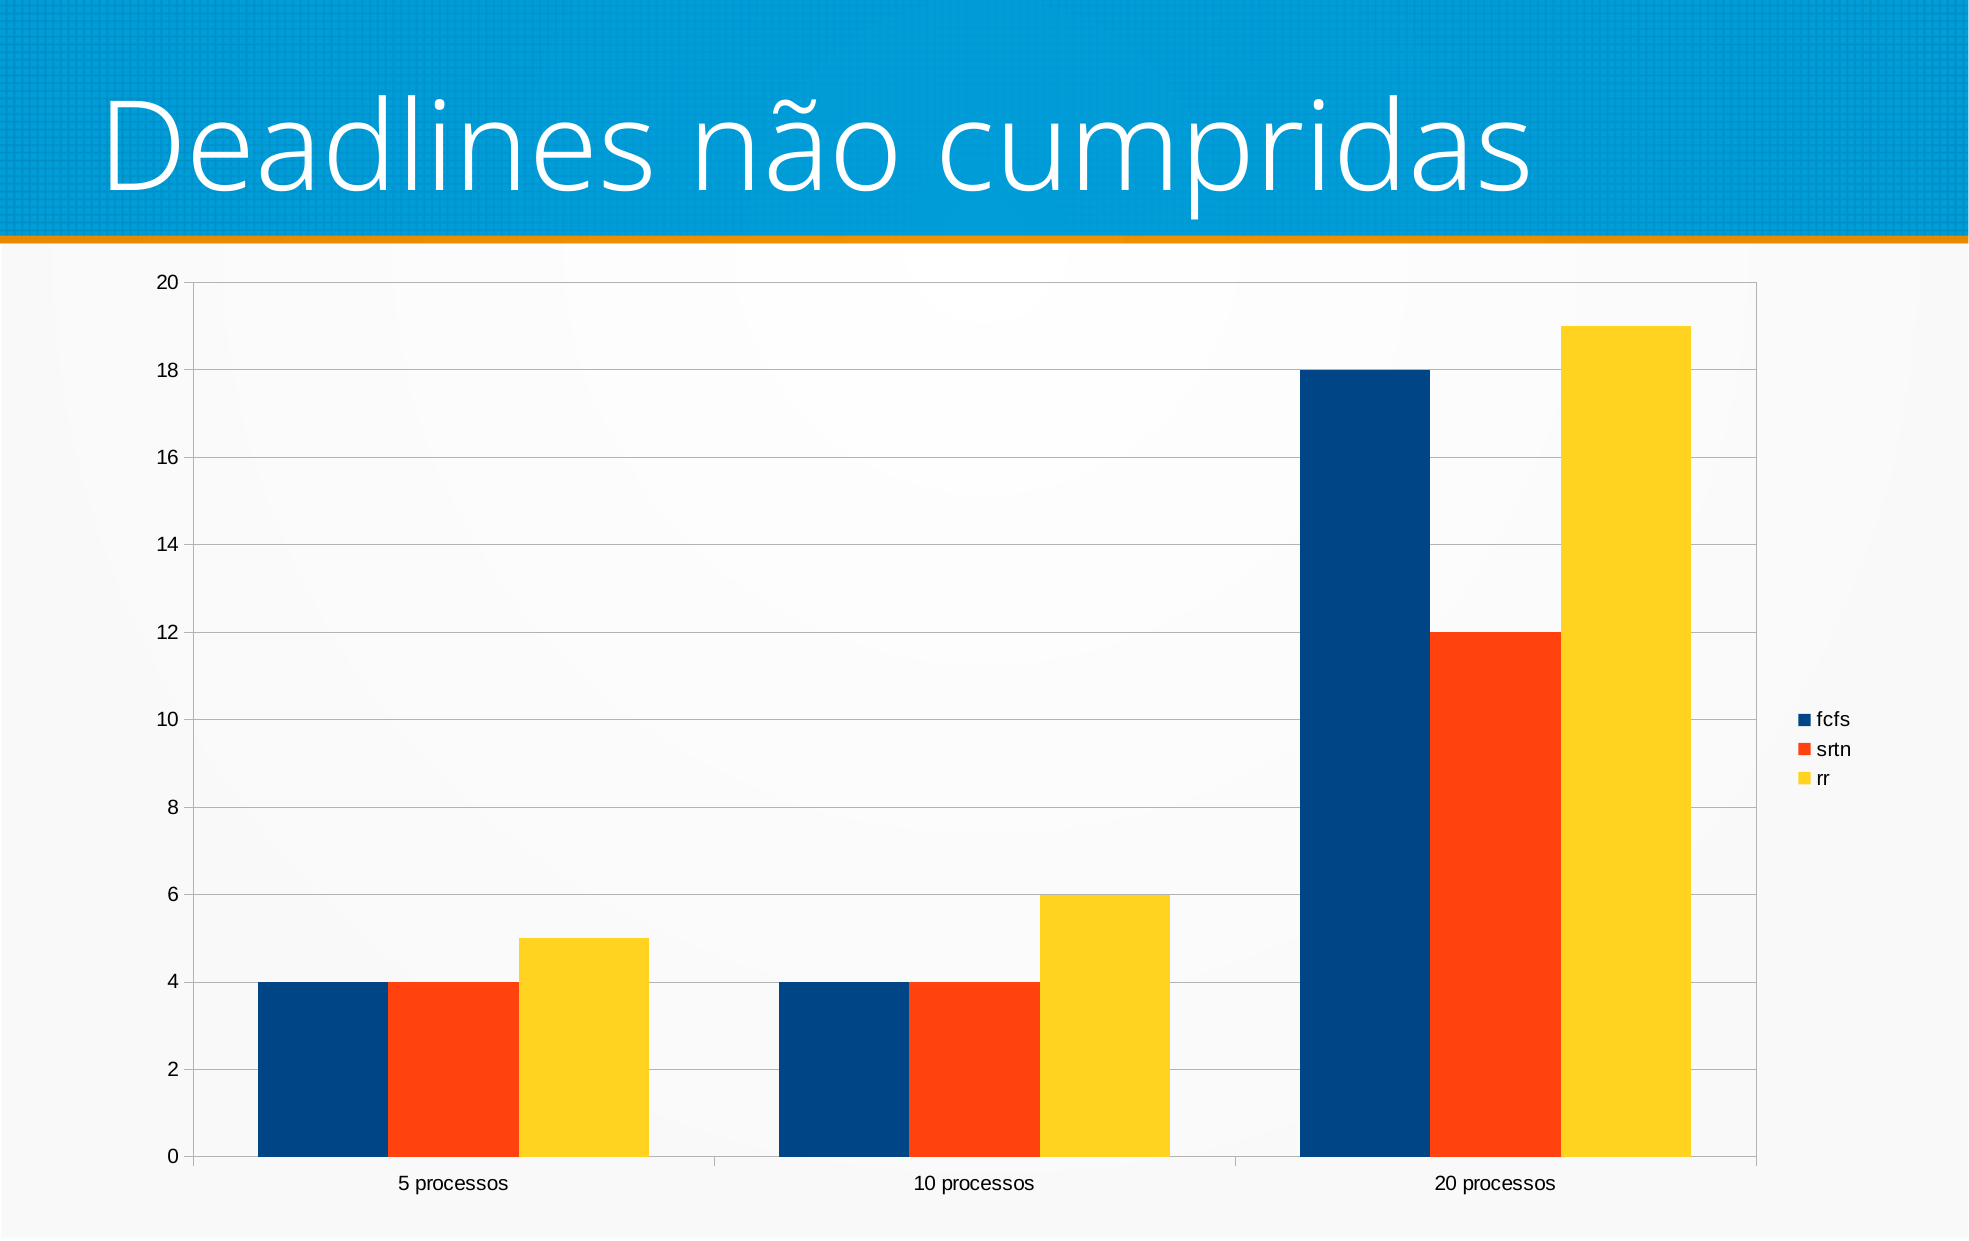

# Deadlines não cumpridas
### Chart
| Category | fcfs | srtn | rr |
|---|---|---|---|
| 5 processos | 4.0 | 4.0 | 5.0 |
| 10 processos | 4.0 | 4.0 | 6.0 |
| 20 processos | 18.0 | 12.0 | 19.0 |